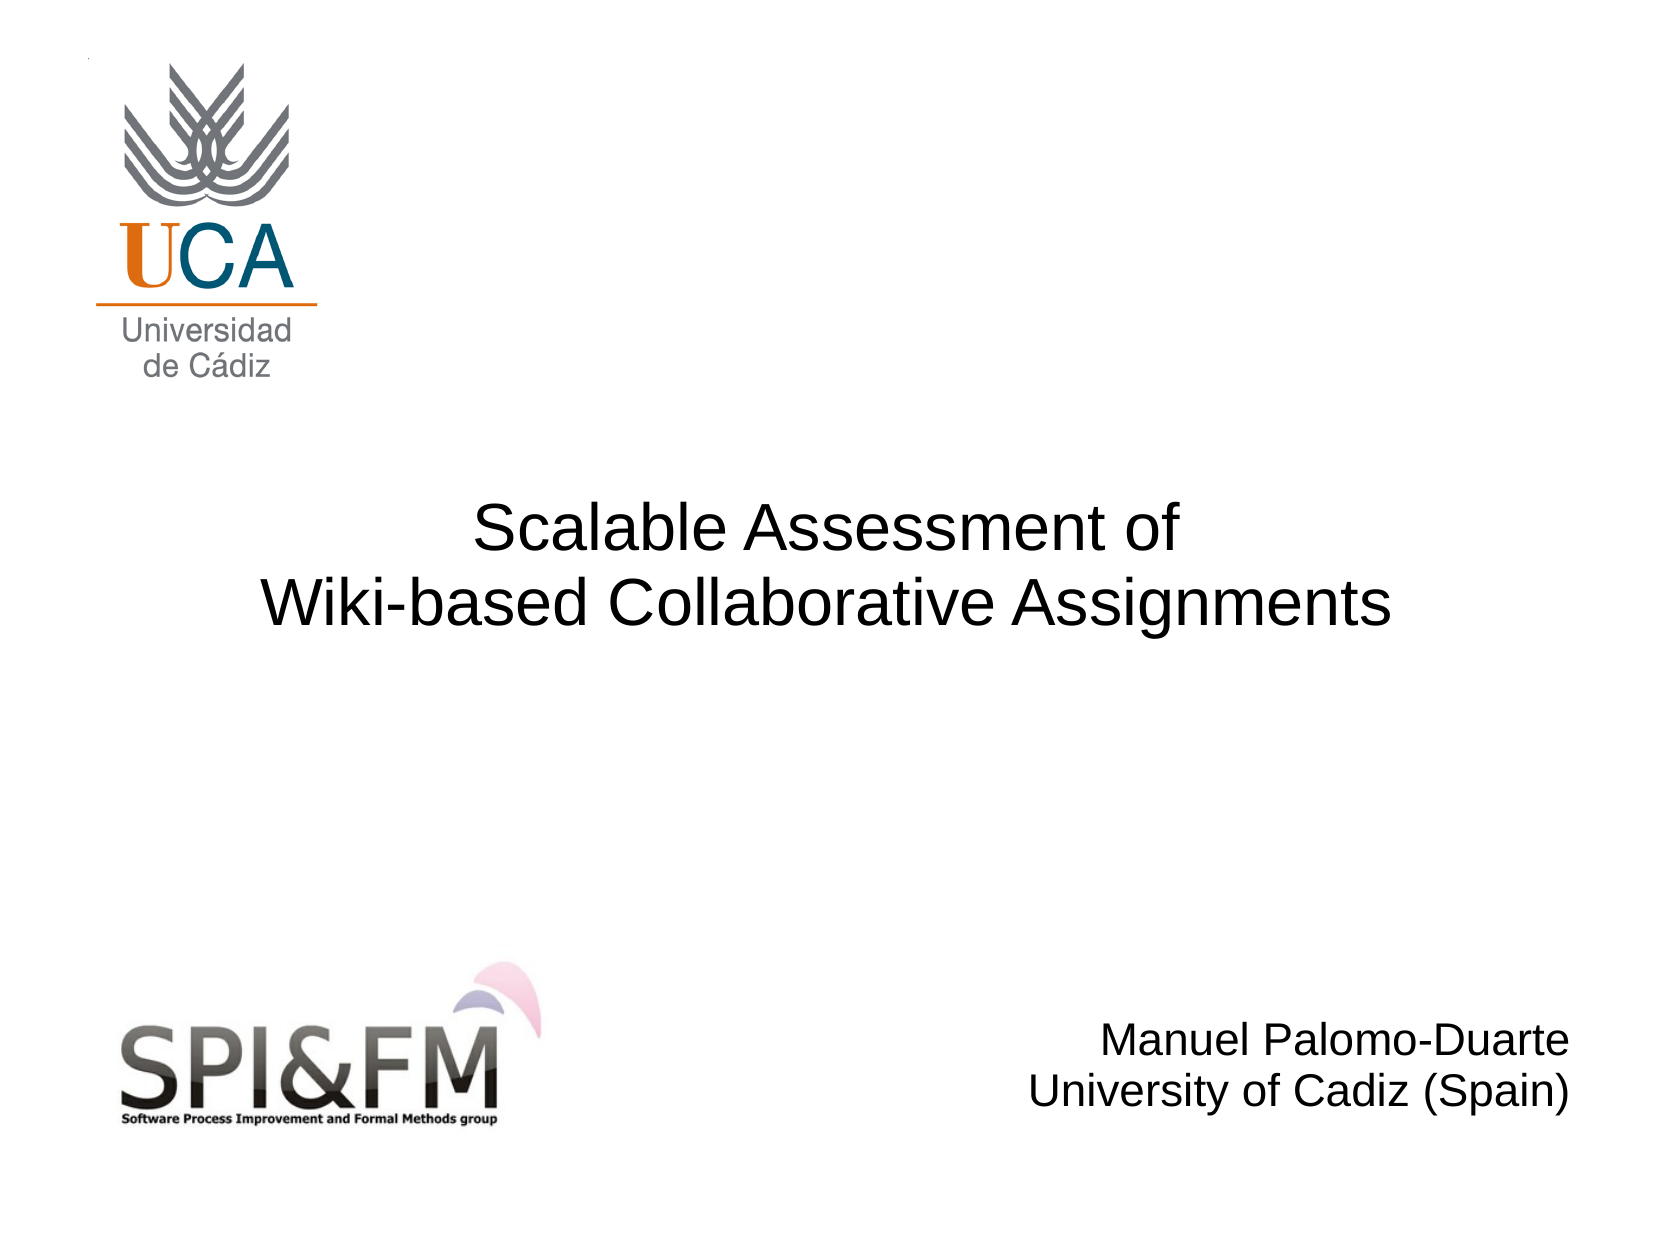

# Scalable Assessment of
Wiki-based Collaborative Assignments
Manuel Palomo-Duarte
University of Cadiz (Spain)